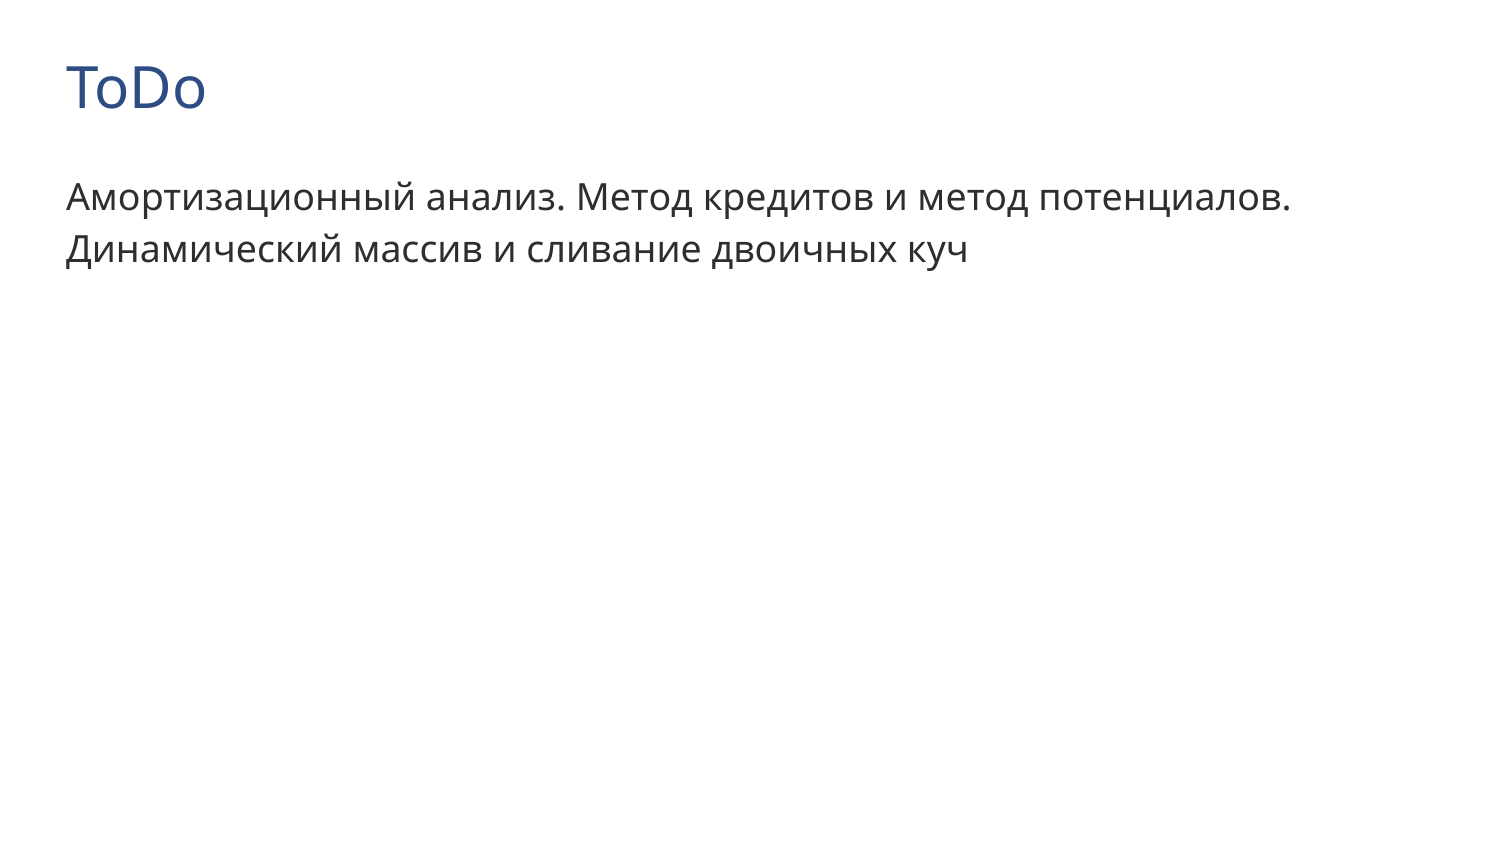

# ToDo
Амортизационный анализ. Метод кредитов и метод потенциалов. Динамический массив и сливание двоичных куч